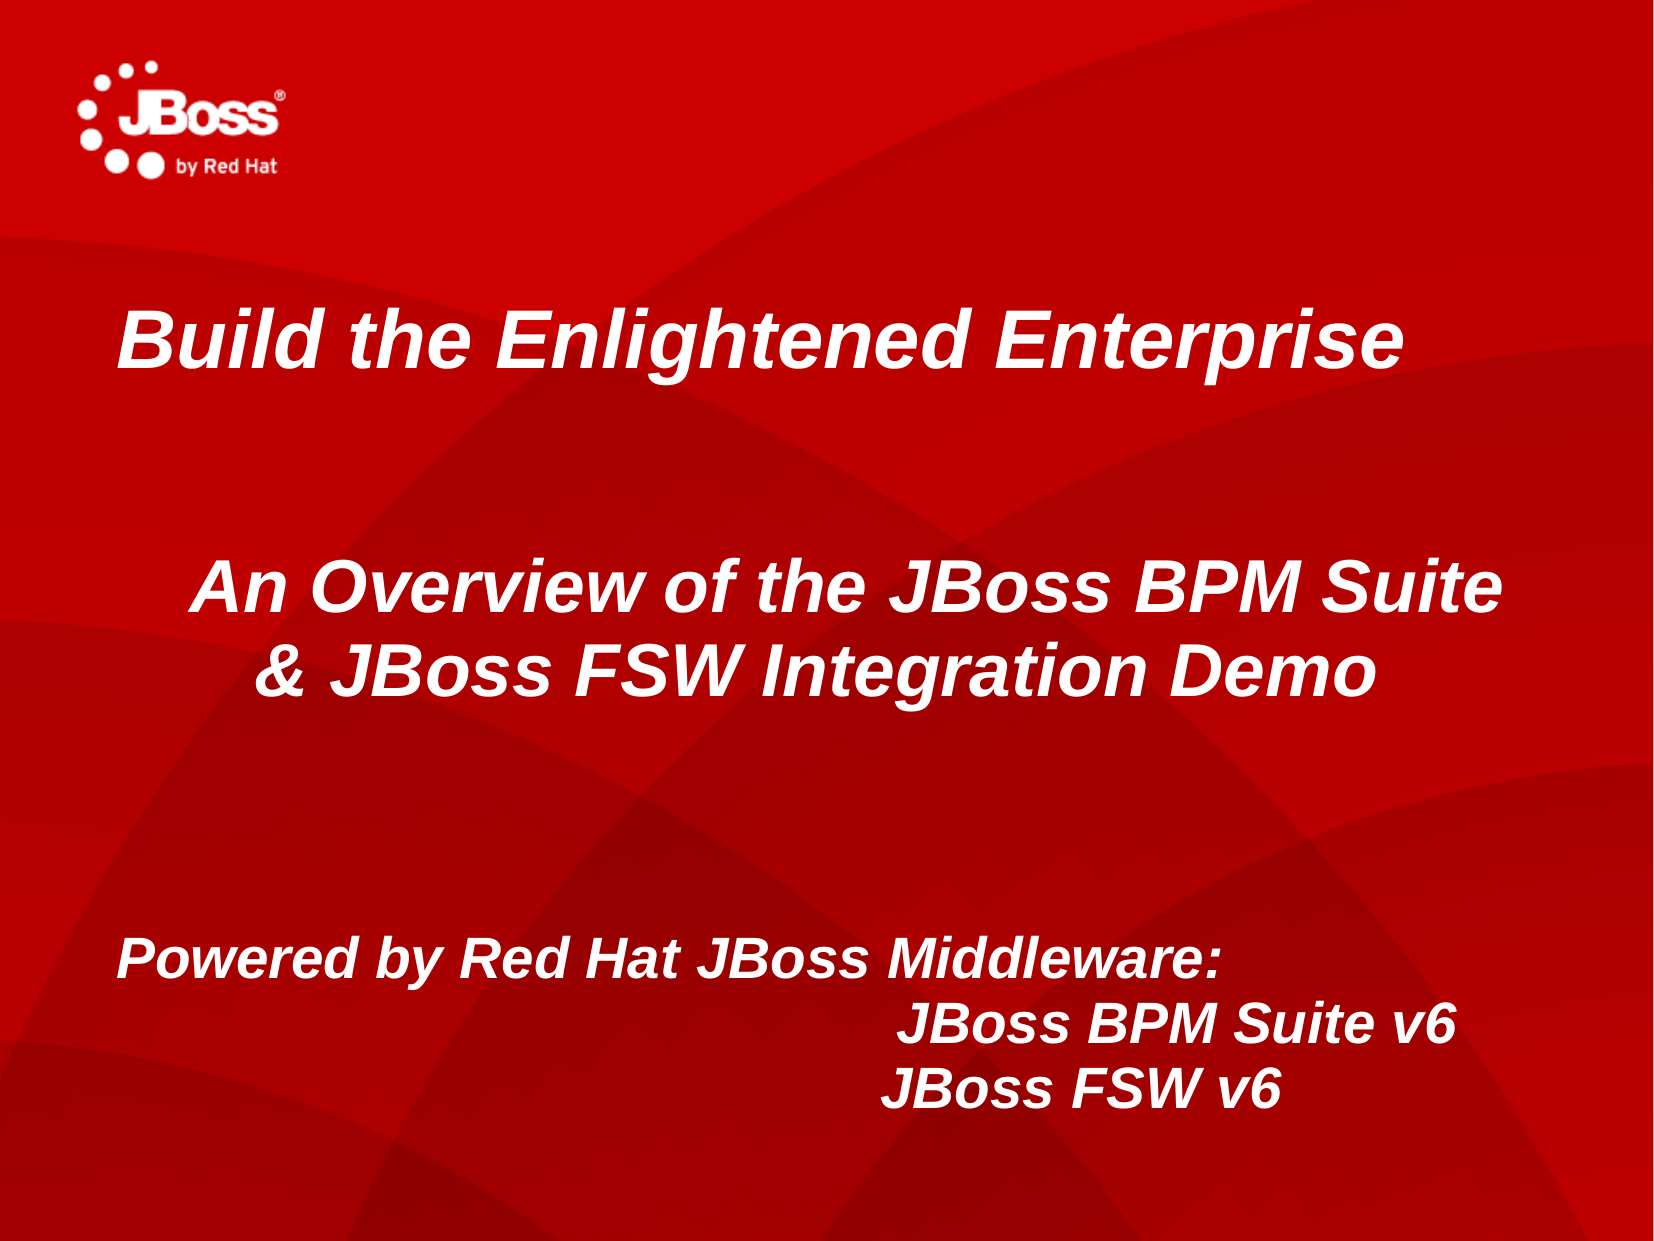

Build the Enlightened Enterprise
 An Overview of the JBoss BPM Suite
& JBoss FSW Integration Demo
Powered by Red Hat JBoss Middleware:
 JBoss BPM Suite v6
 JBoss FSW v6
TITLE SLIDE: HEADLINE
Presenter name
Title, Red Hat
Date